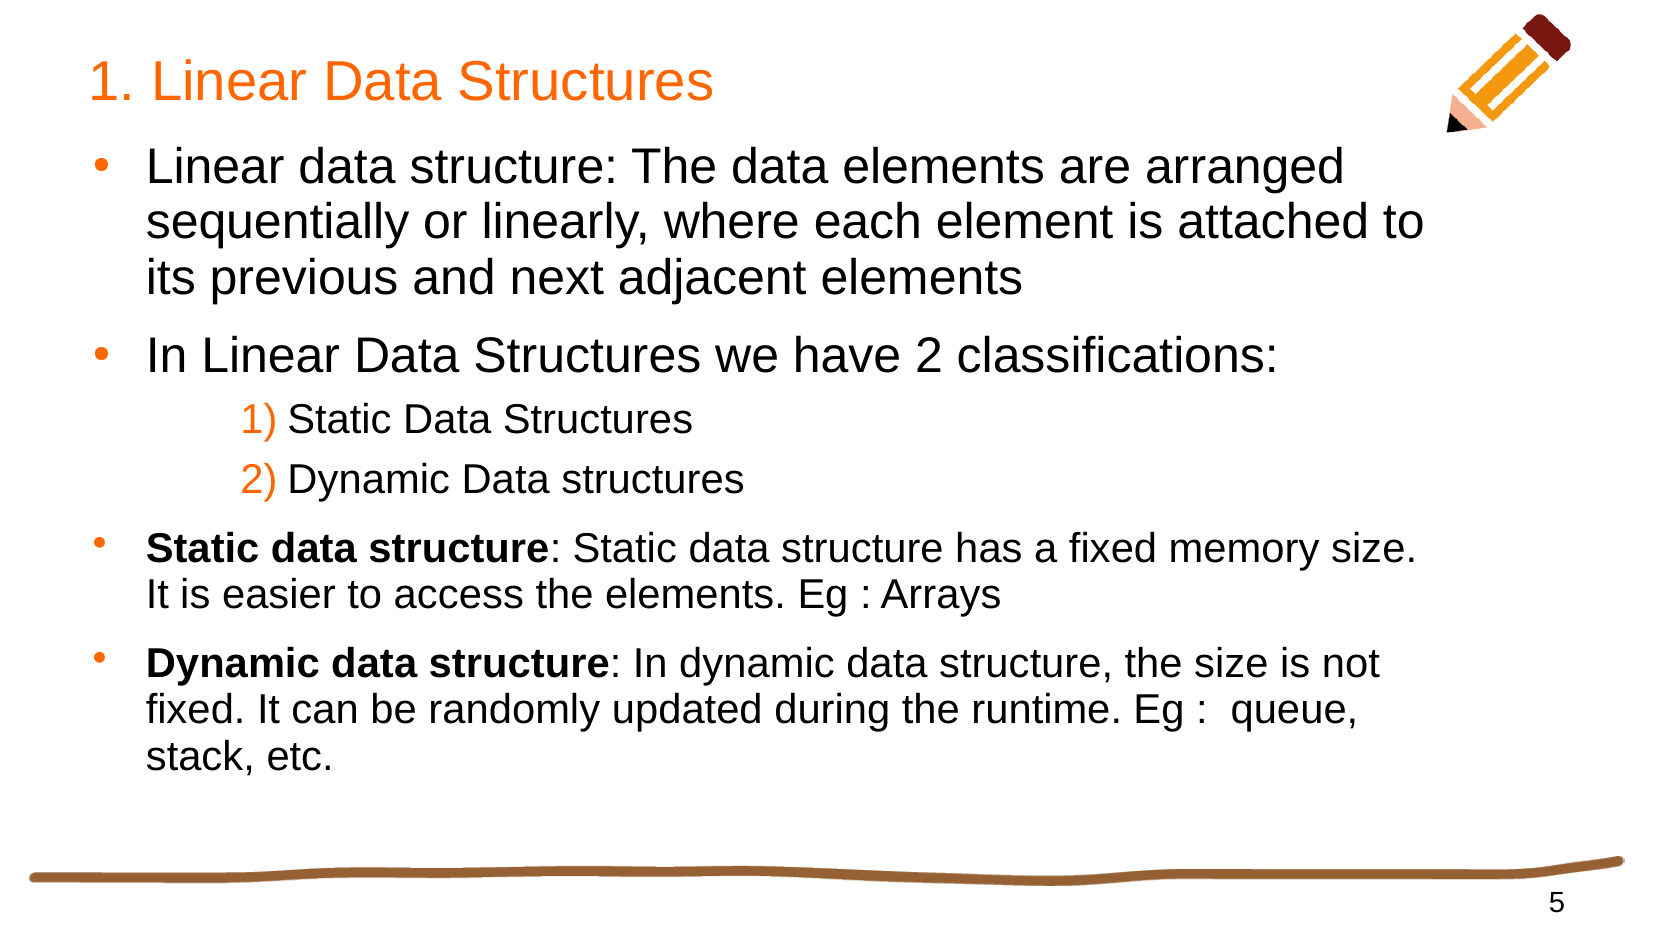

# 1. Linear Data Structures
Linear data structure: The data elements are arranged sequentially or linearly, where each element is attached to its previous and next adjacent elements
In Linear Data Structures we have 2 classifications:
Static Data Structures
Dynamic Data structures
Static data structure: Static data structure has a fixed memory size. It is easier to access the elements. Eg : Arrays
Dynamic data structure: In dynamic data structure, the size is not fixed. It can be randomly updated during the runtime. Eg : queue, stack, etc.
5